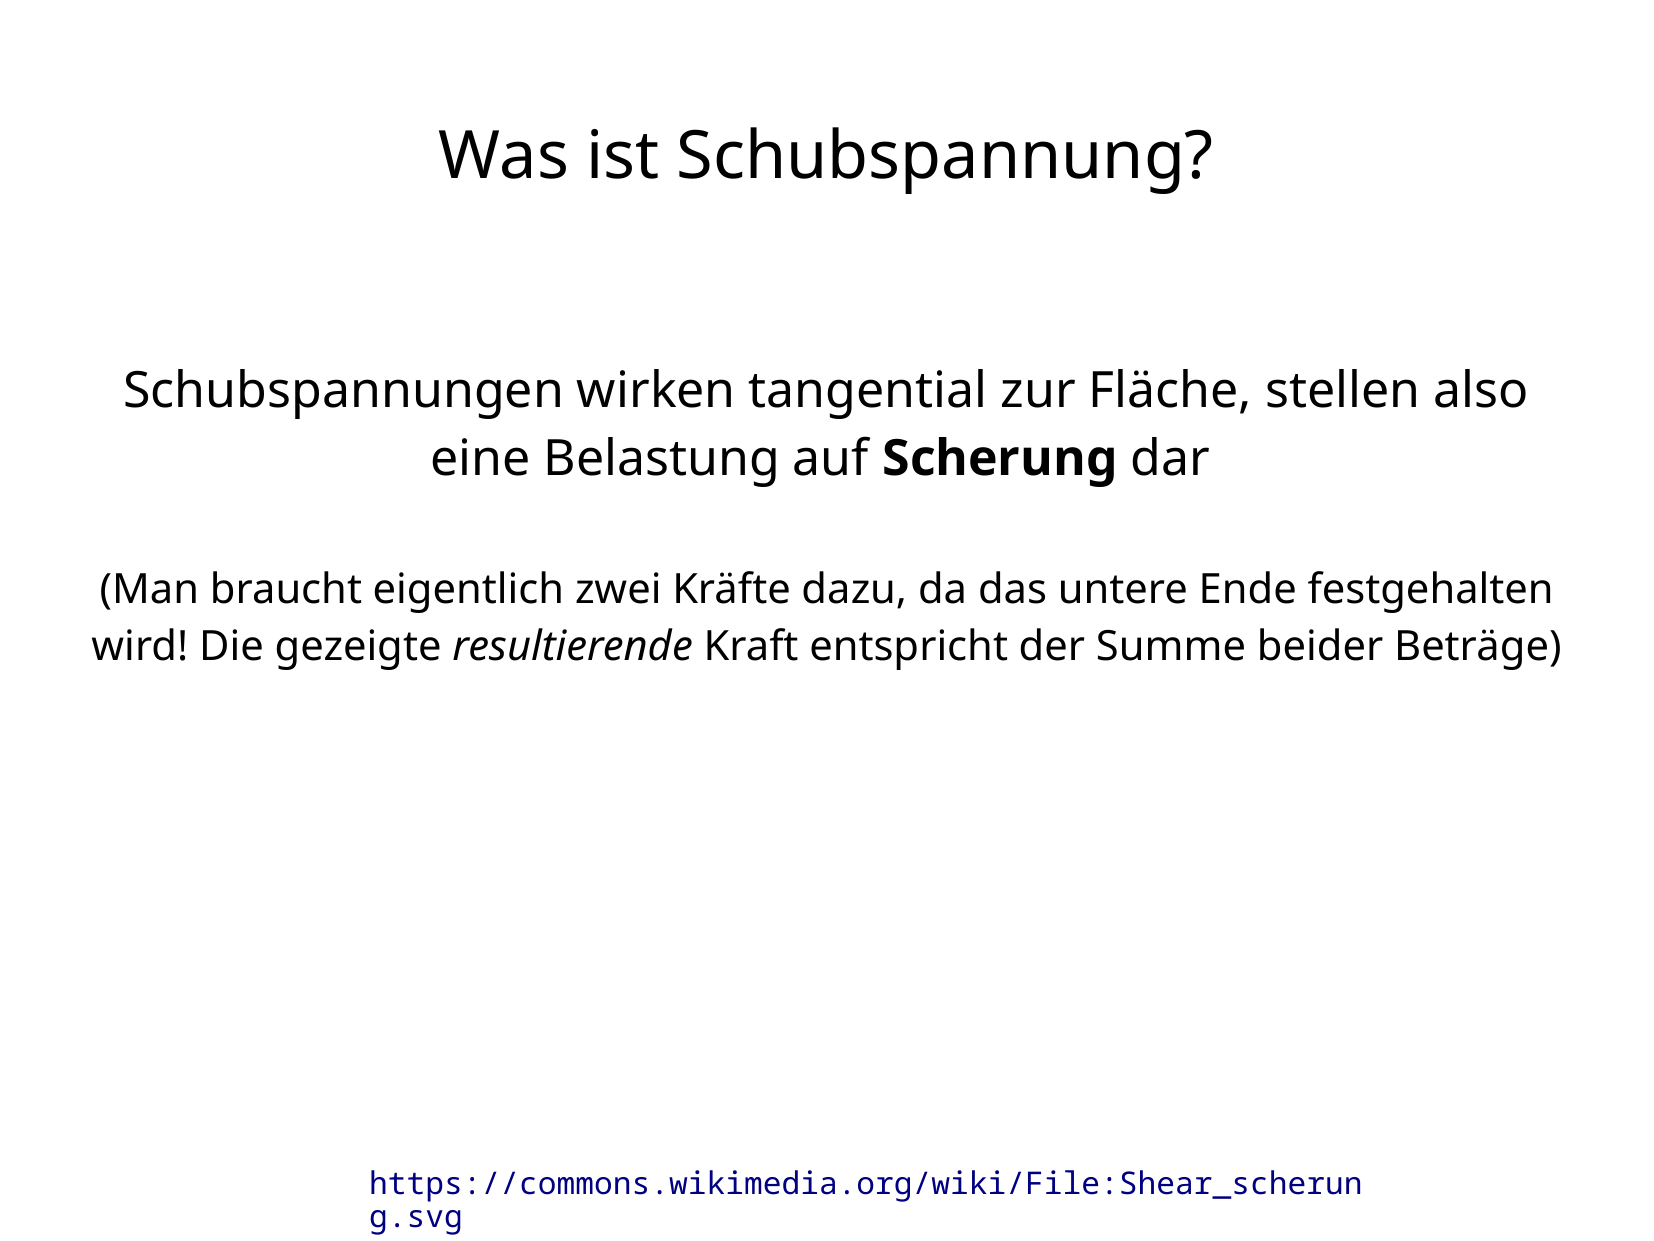

# Was ist Schubspannung?
Schubspannungen wirken tangential zur Fläche, stellen also eine Belastung auf Scherung dar
(Man braucht eigentlich zwei Kräfte dazu, da das untere Ende festgehalten wird! Die gezeigte resultierende Kraft entspricht der Summe beider Beträge)
https://commons.wikimedia.org/wiki/File:Shear_scherung.svg